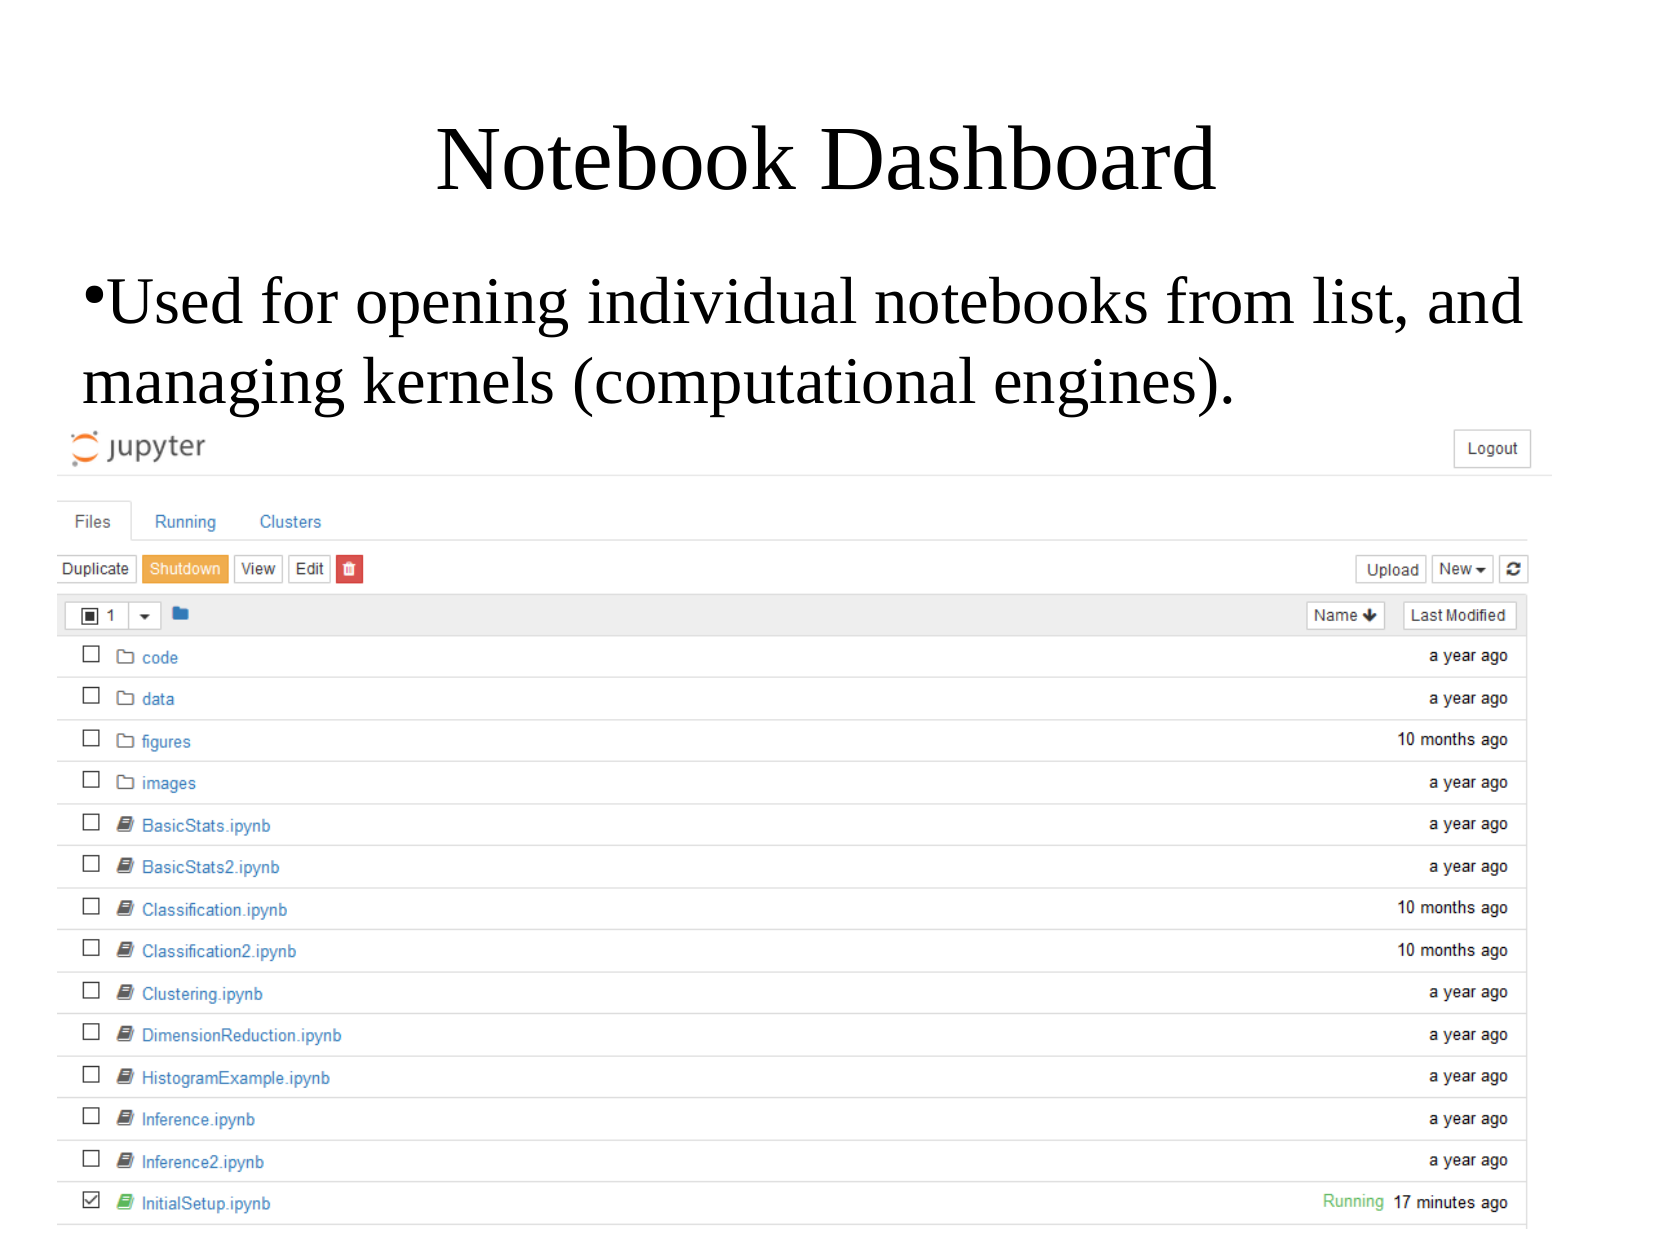

# Notebook Dashboard
Used for opening individual notebooks from list, and managing kernels (computational engines).